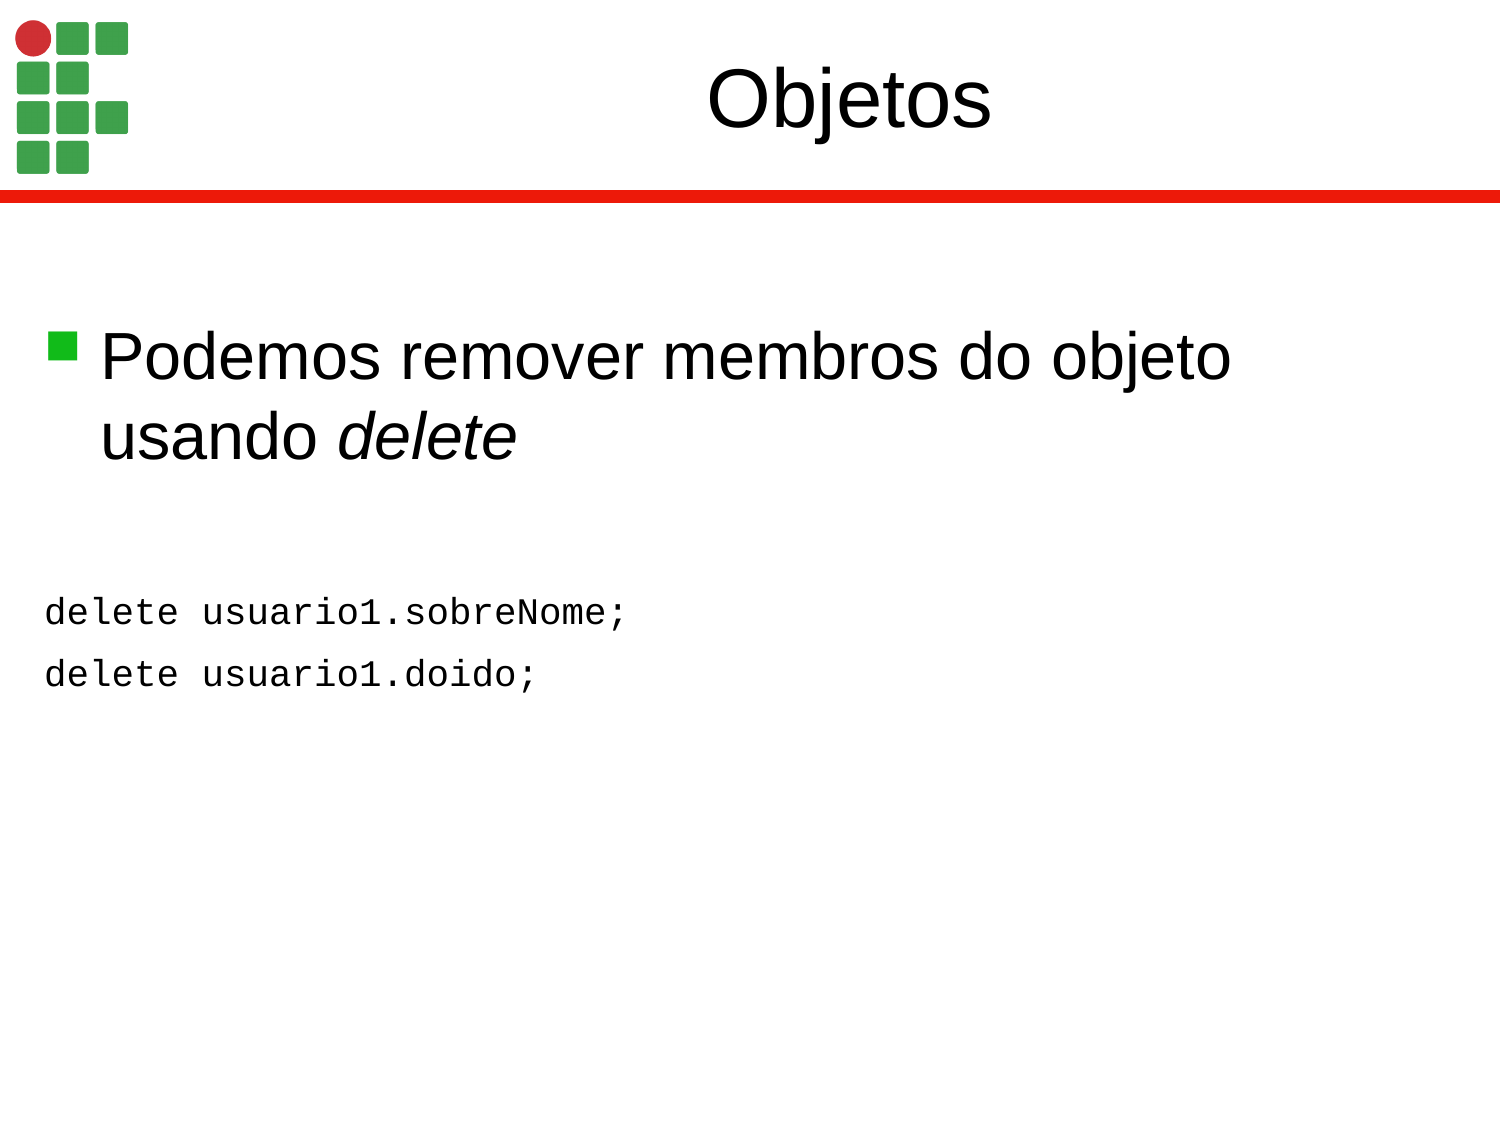

# Objetos
Podemos remover membros do objeto usando delete
delete usuario1.sobreNome;
delete usuario1.doido;